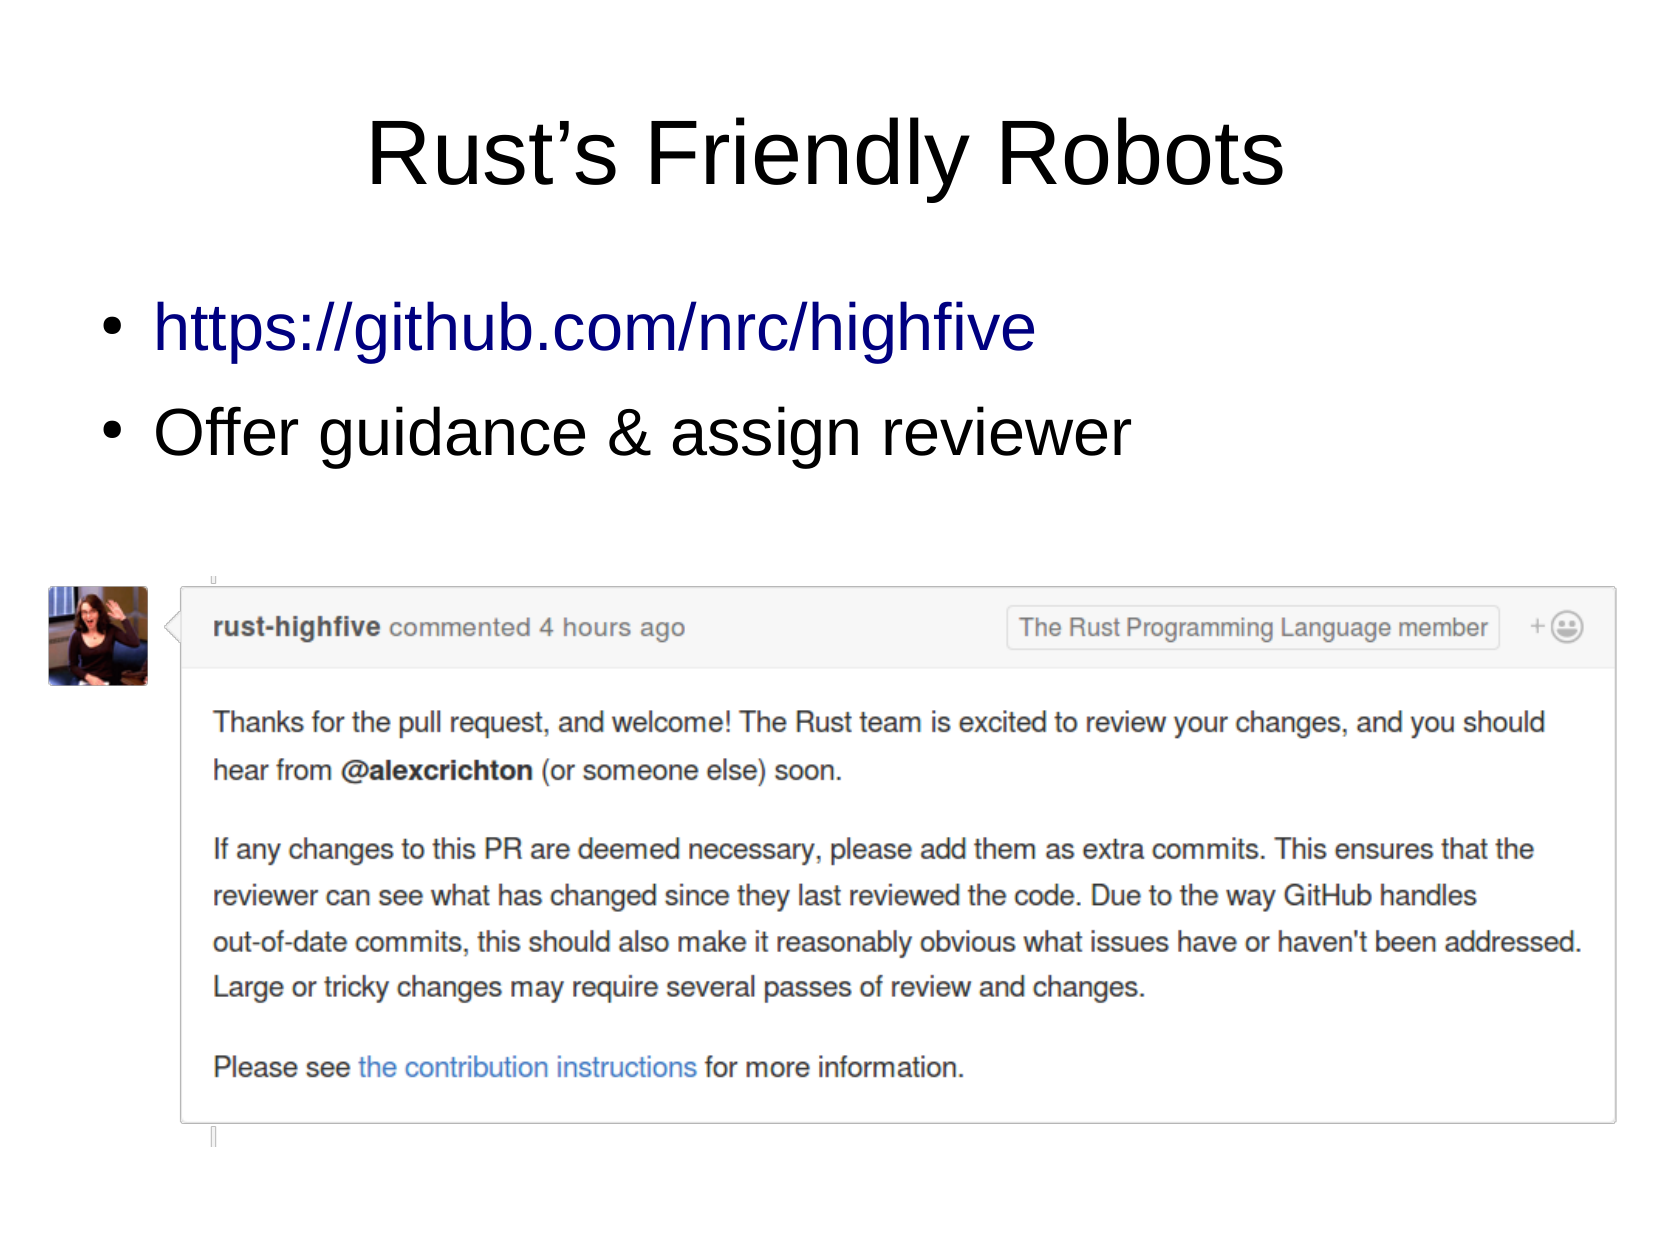

# Rust’s Friendly Robots
https://github.com/nrc/highfive
Offer guidance & assign reviewer